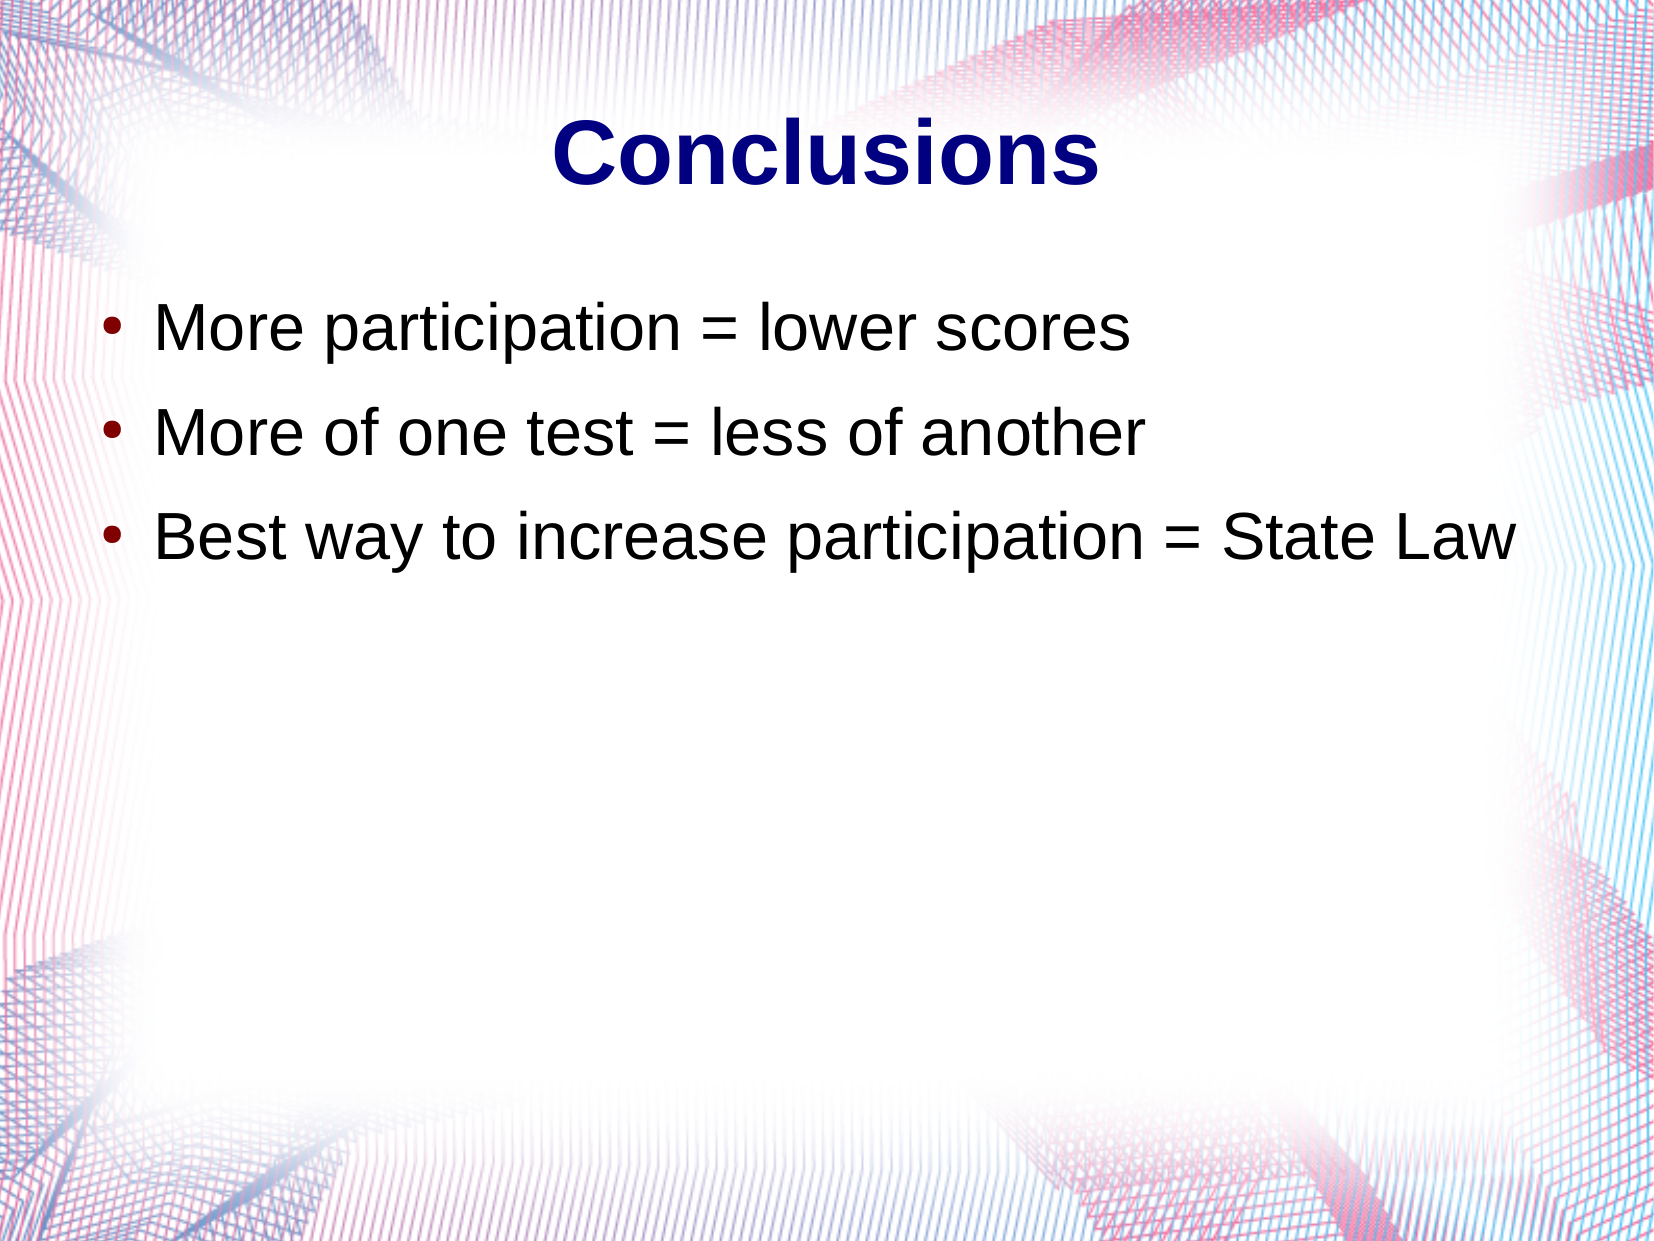

# Conclusions
More participation = lower scores
More of one test = less of another
Best way to increase participation = State Law